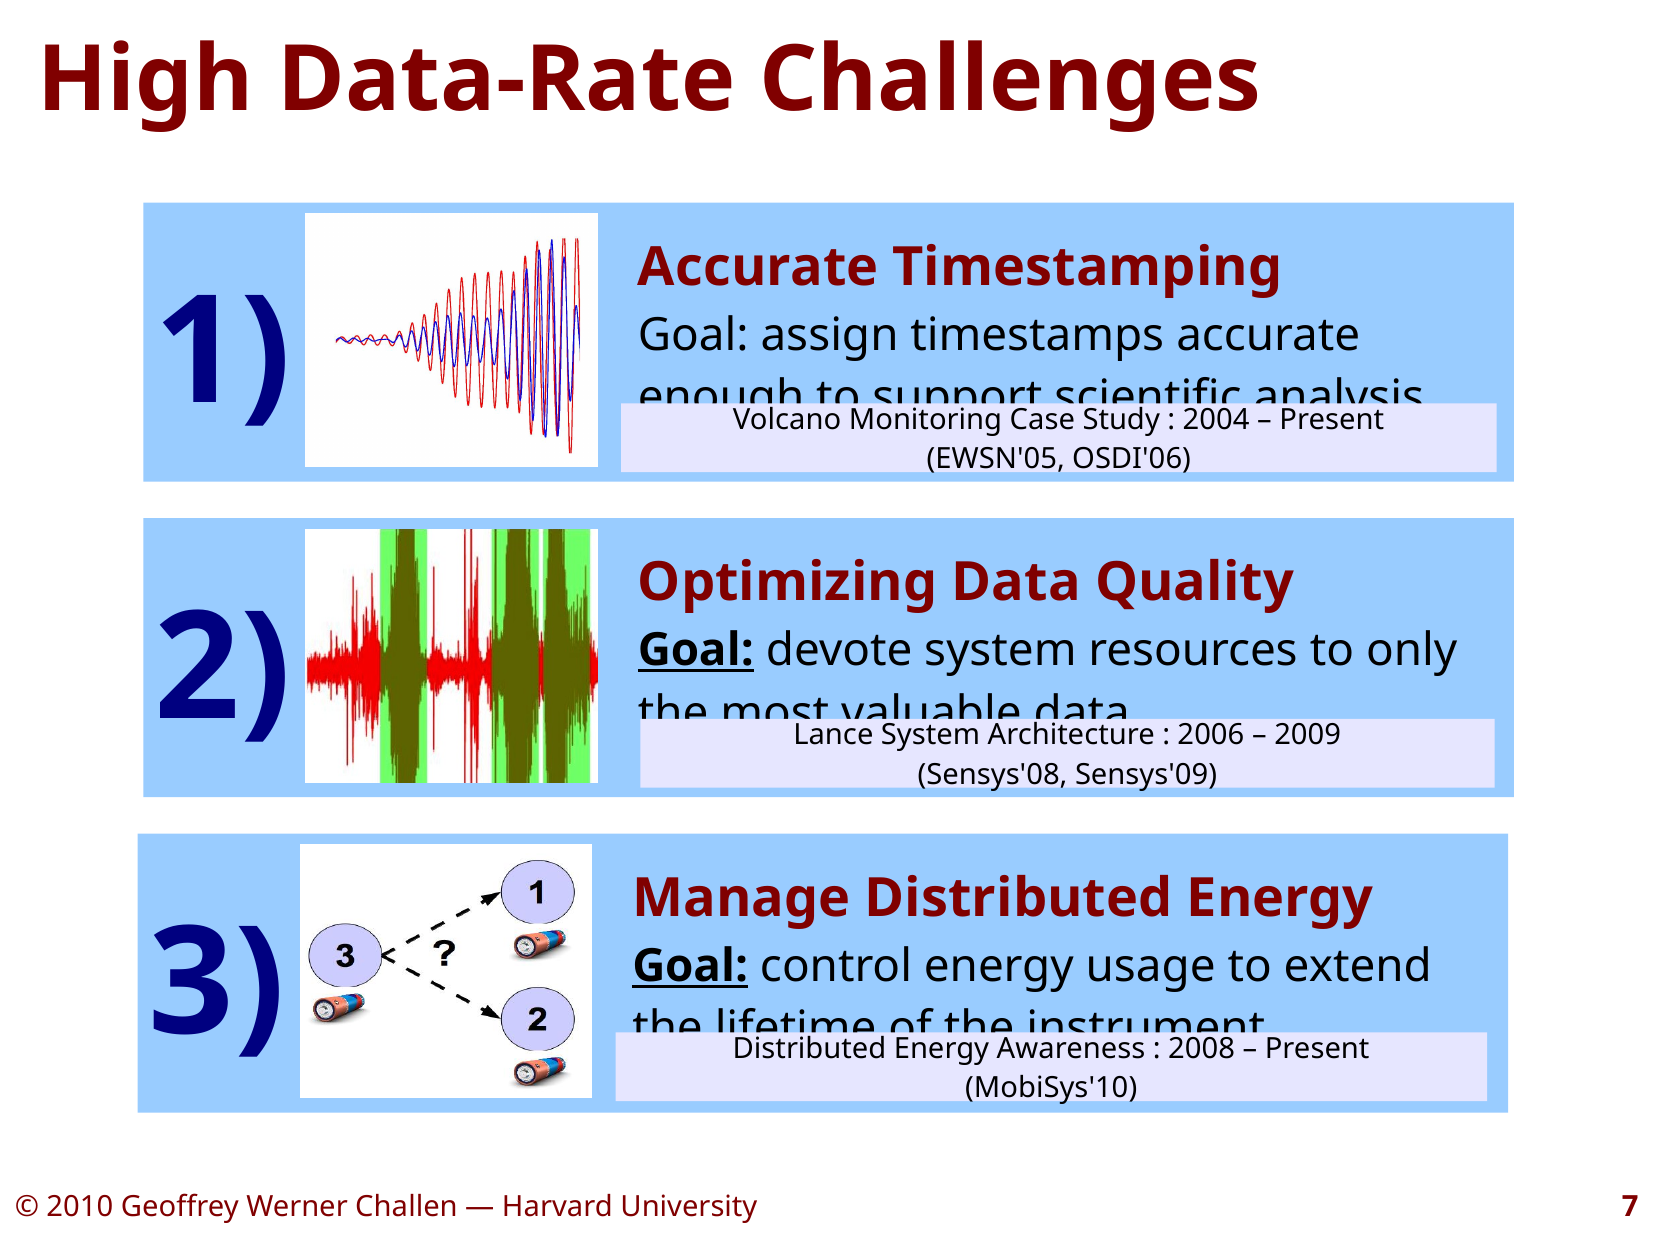

# High Data-Rate Challenges
Accurate Timestamping
Goal: assign timestamps accurate enough to support scientific analysis
1)
Volcano Monitoring Case Study : 2004 – Present
(EWSN'05, OSDI'06)
Optimizing Data Quality
Goal: devote system resources to only the most valuable data
2)
Lance System Architecture : 2006 – 2009
(Sensys'08, Sensys'09)
Manage Distributed Energy
Goal: control energy usage to extend the lifetime of the instrument
3)
Distributed Energy Awareness : 2008 – Present
(MobiSys'10)
7